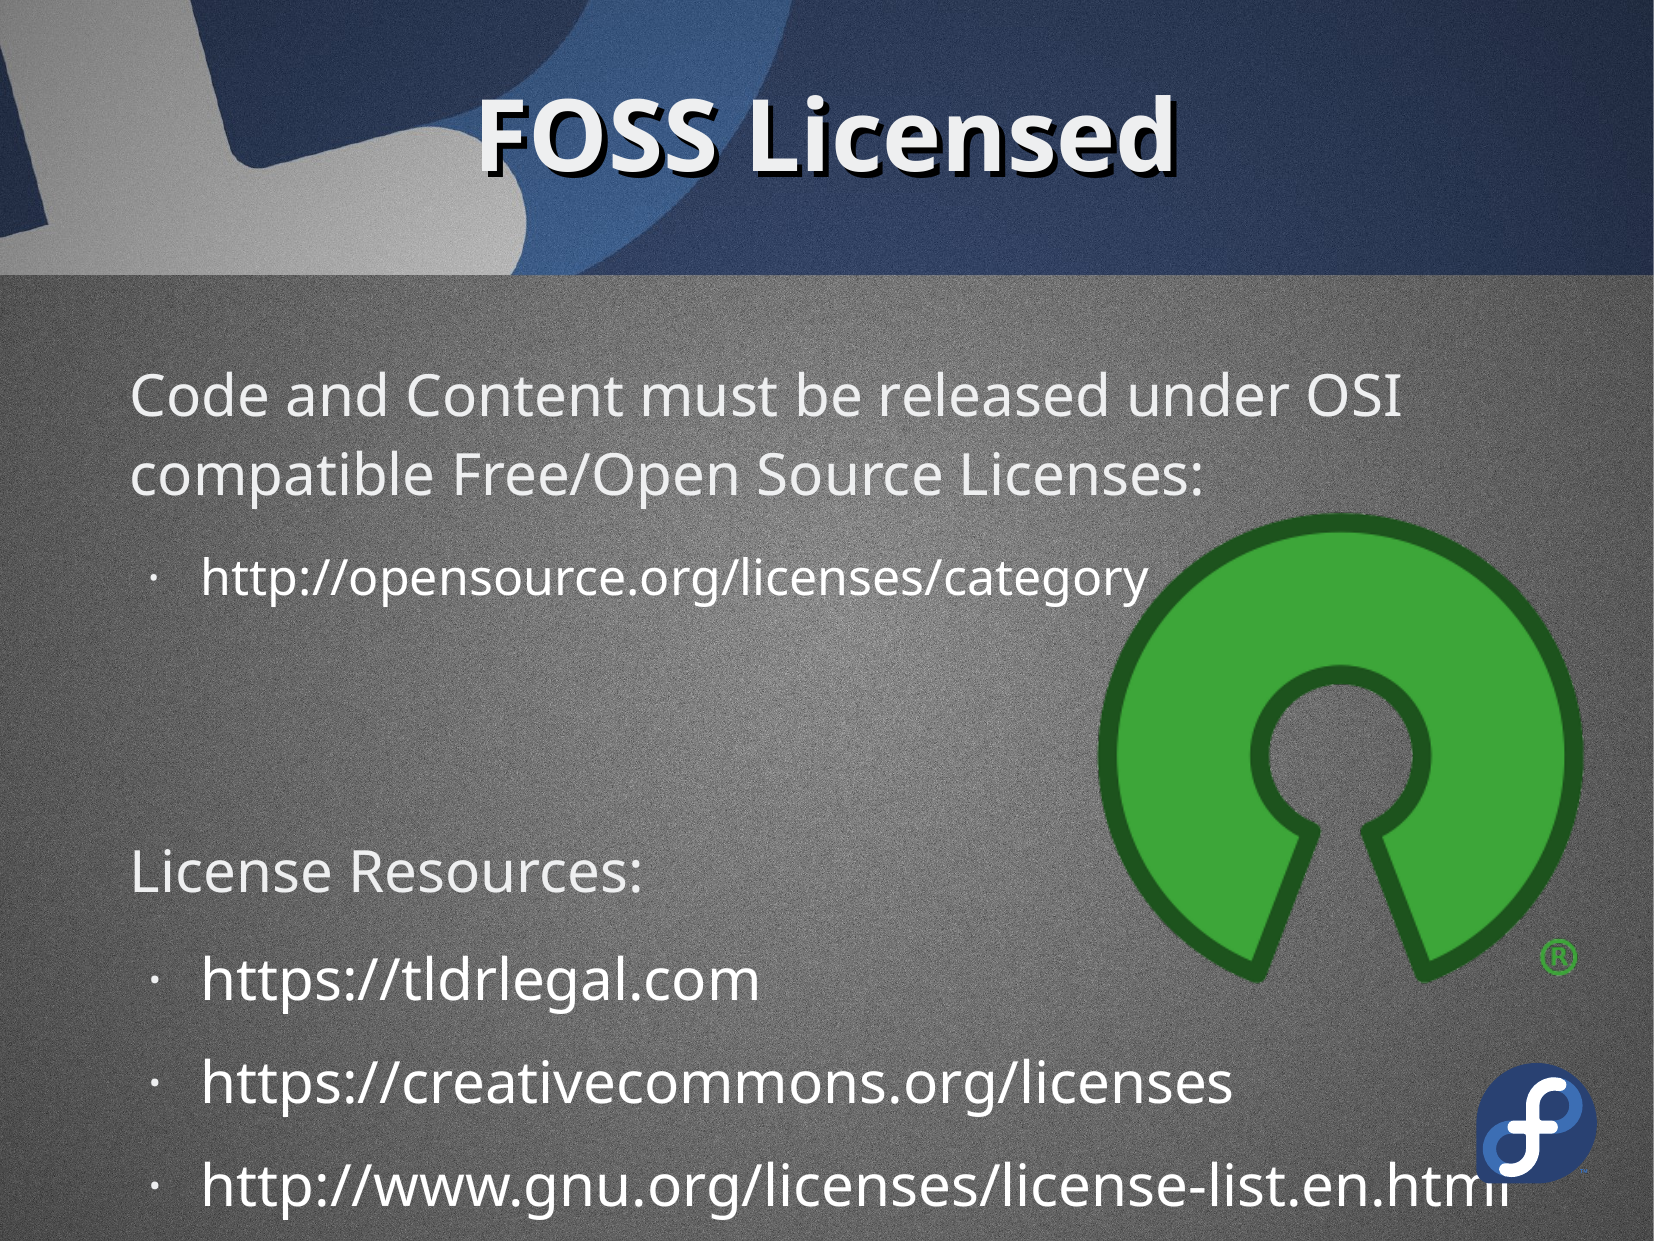

# FOSS Licensed
Code and Content must be released under OSI compatible Free/Open Source Licenses:
http://opensource.org/licenses/category
License Resources:
https://tldrlegal.com
https://creativecommons.org/licenses
http://www.gnu.org/licenses/license-list.en.html